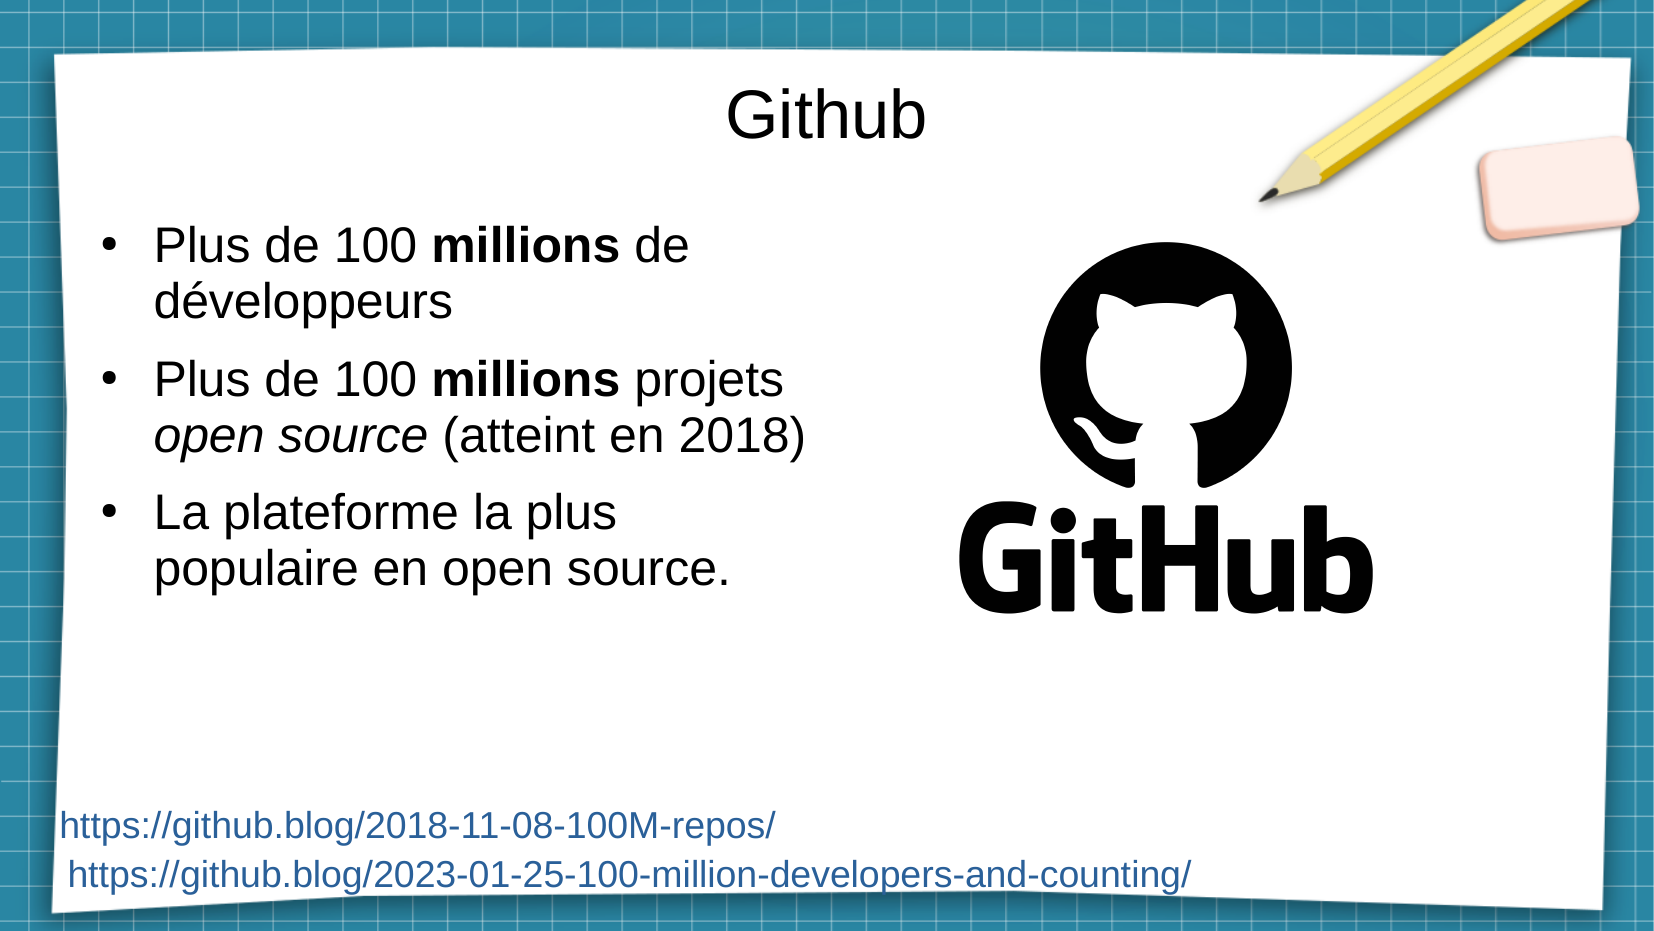

# Github
Plus de 100 millions de développeurs
Plus de 100 millions projets open source (atteint en 2018)
La plateforme la plus populaire en open source.
https://github.blog/2018-11-08-100M-repos/
https://github.blog/2023-01-25-100-million-developers-and-counting/